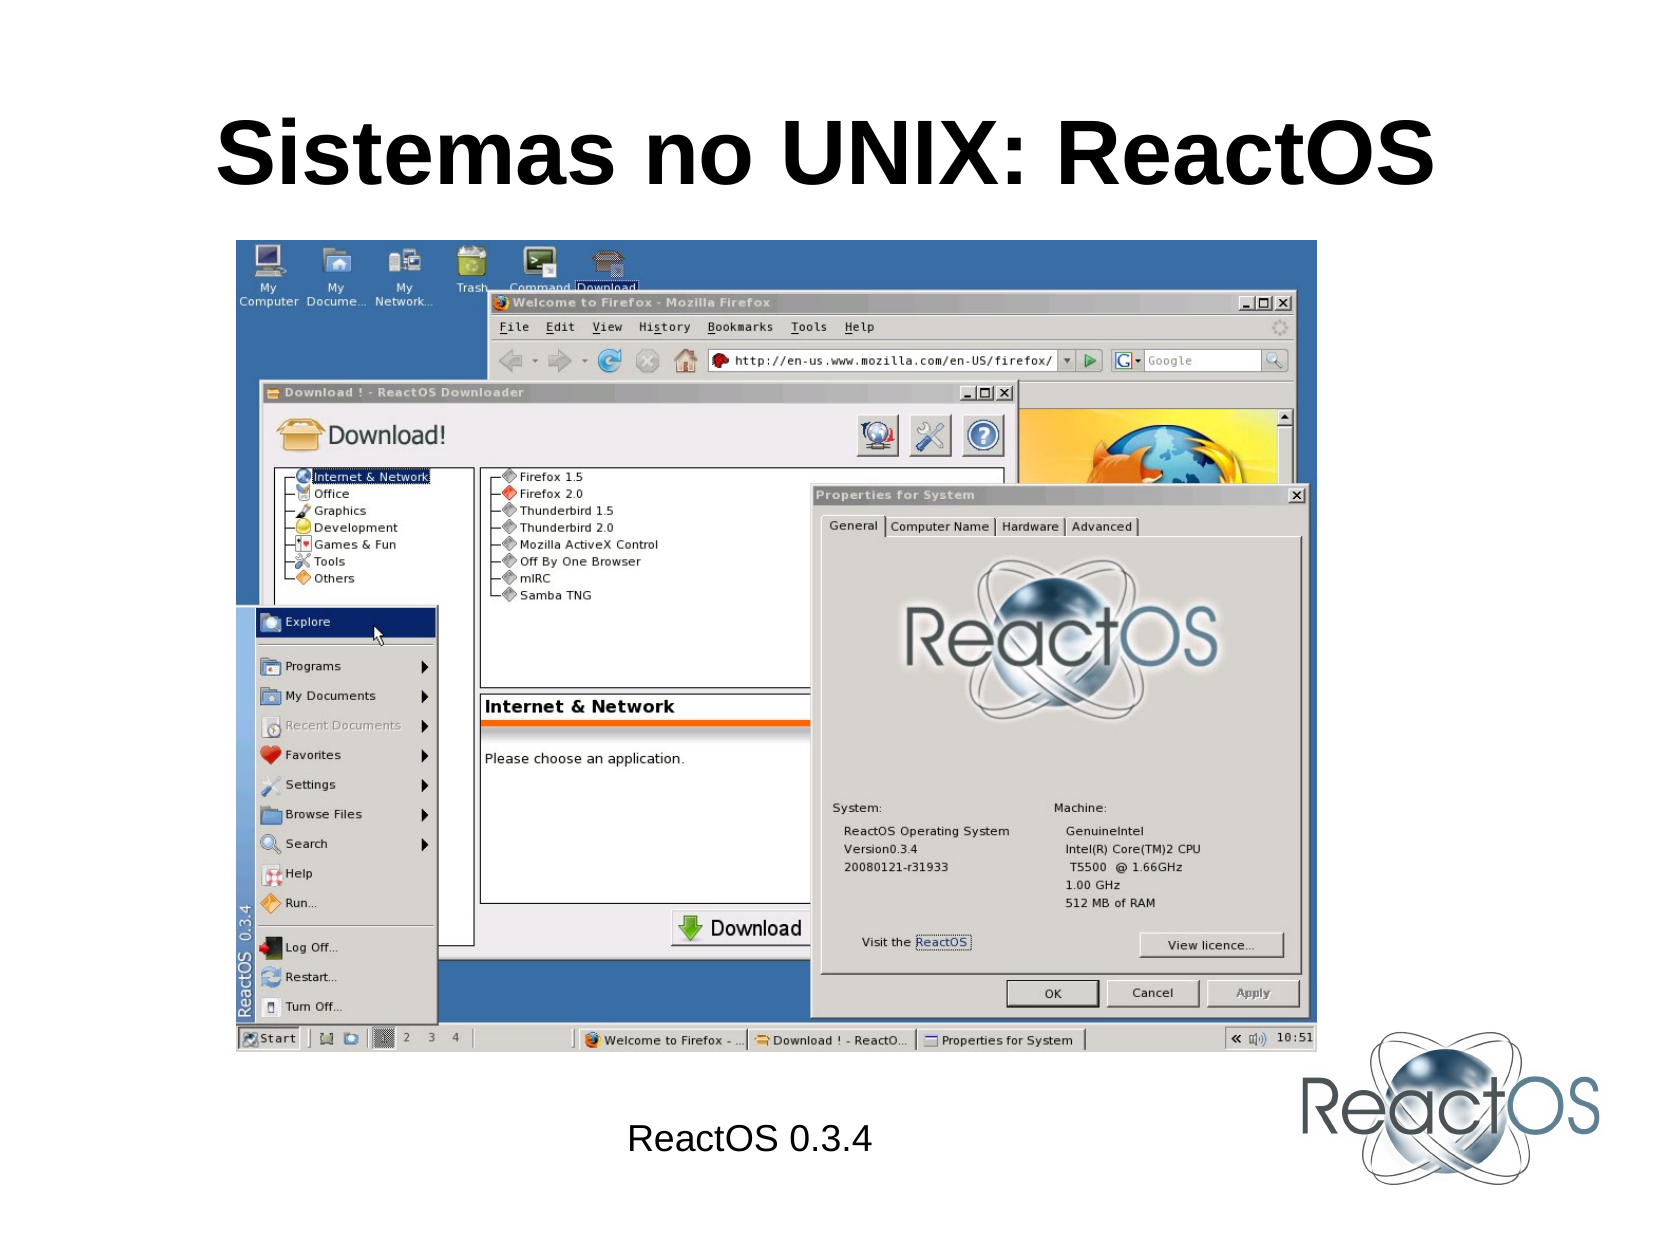

# Sistemas no UNIX: ReactOS
ReactOS 0.3.4